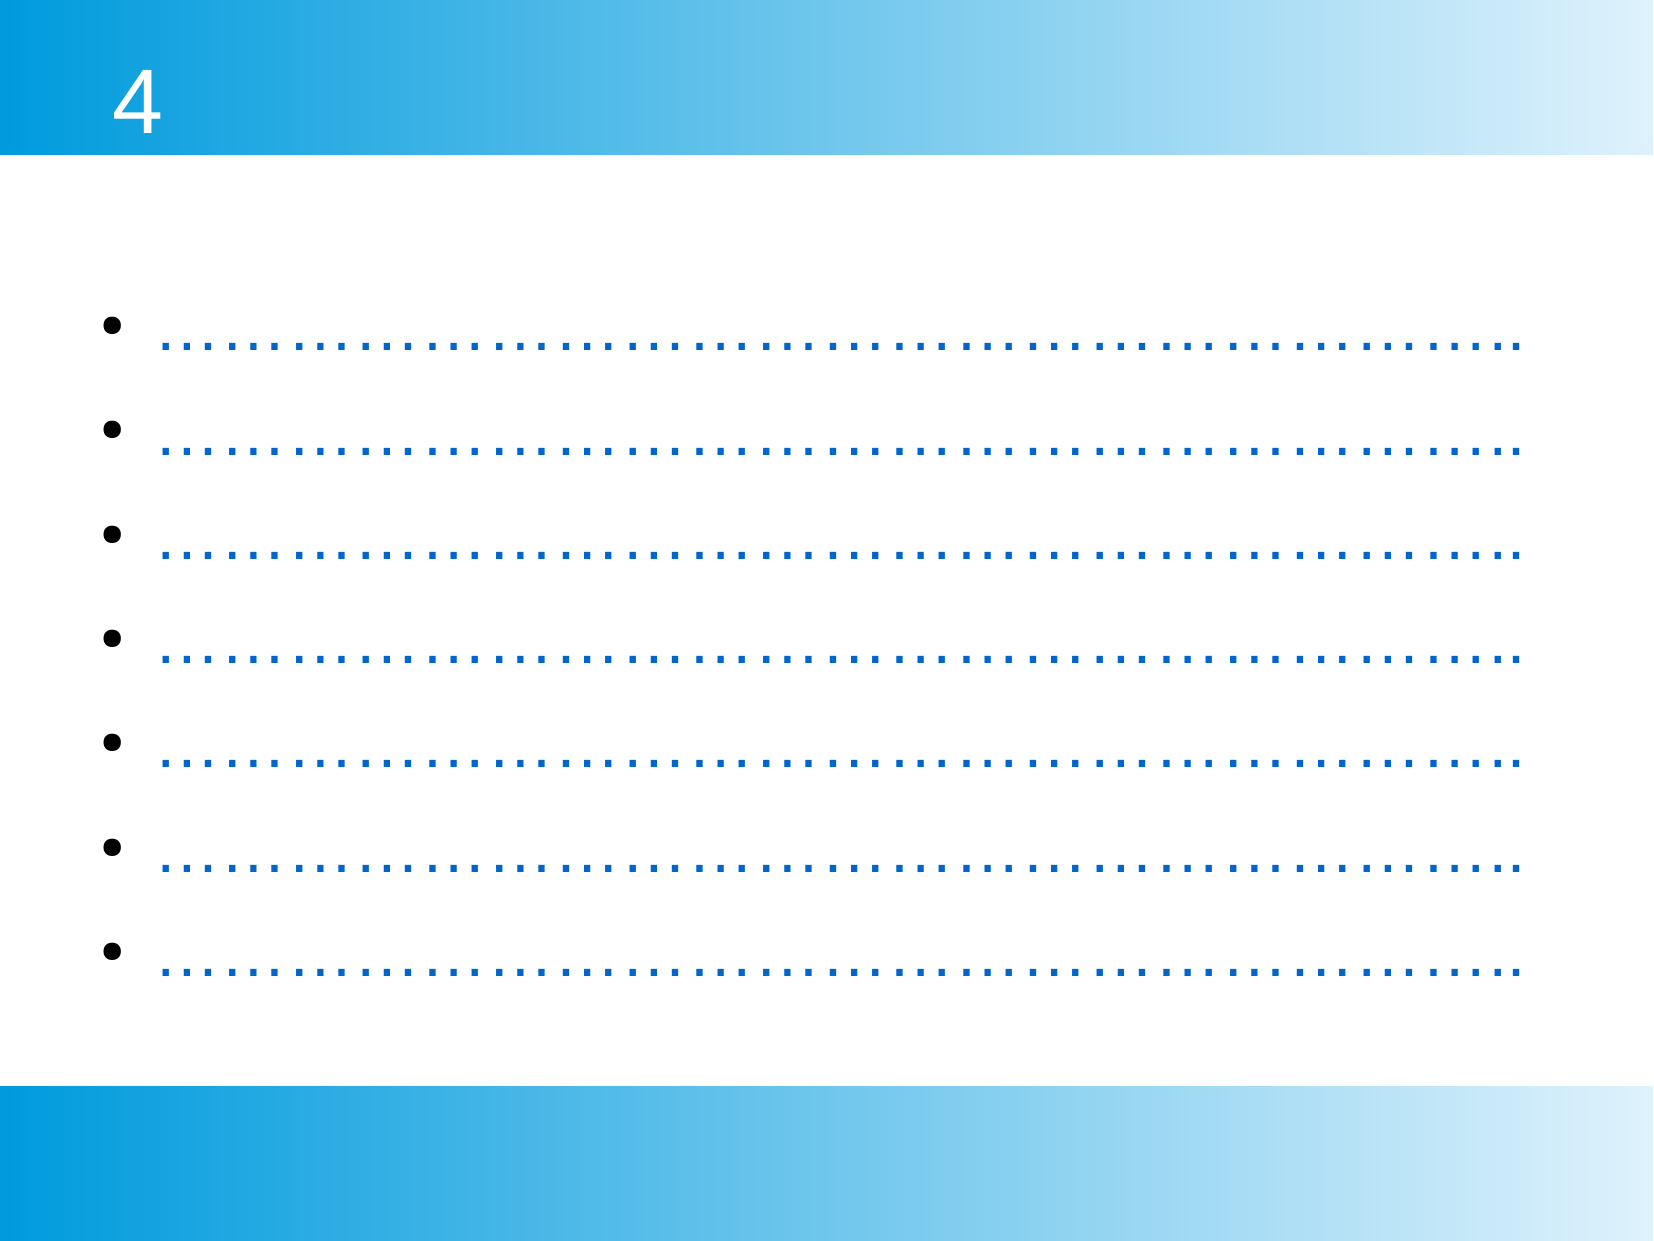

# 4
……………………………………………………..
……………………………………………………..
……………………………………………………..
……………………………………………………..
……………………………………………………..
……………………………………………………..
……………………………………………………..